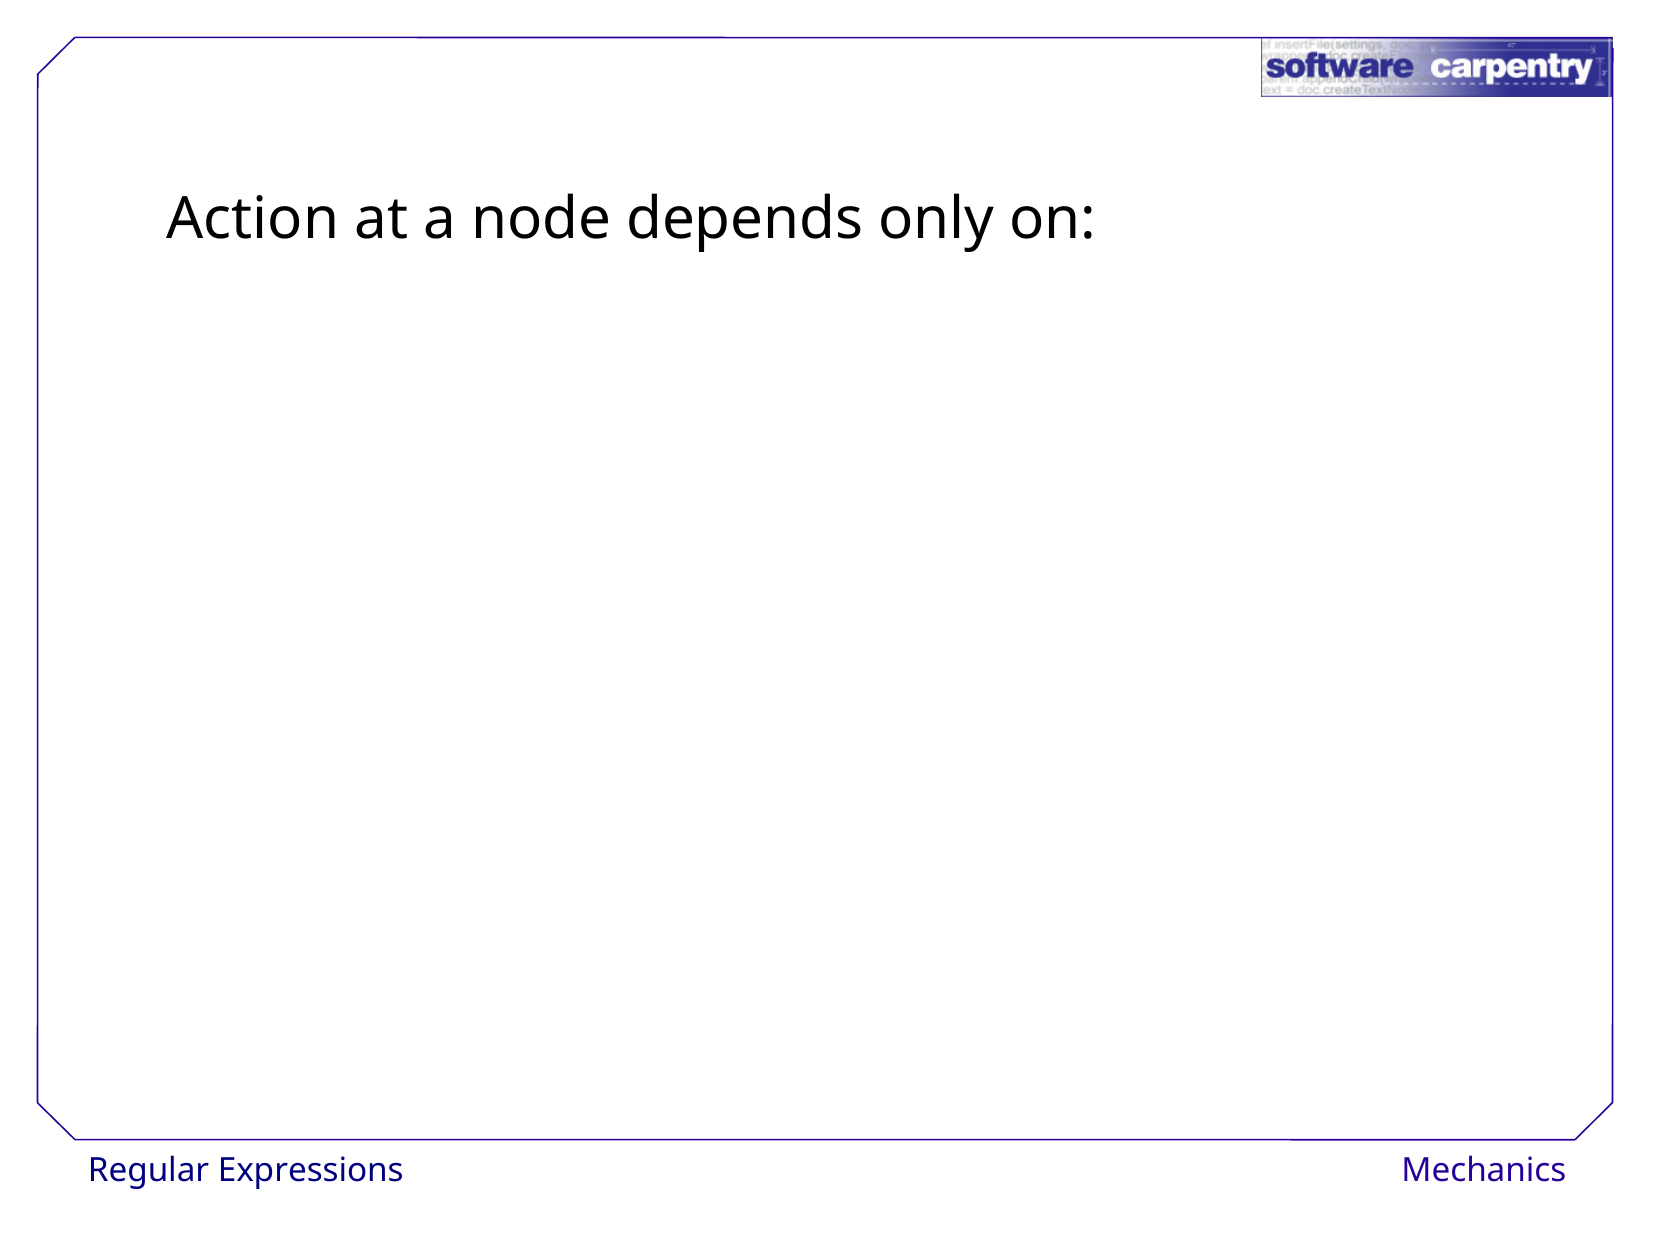

Action at a node depends only on: